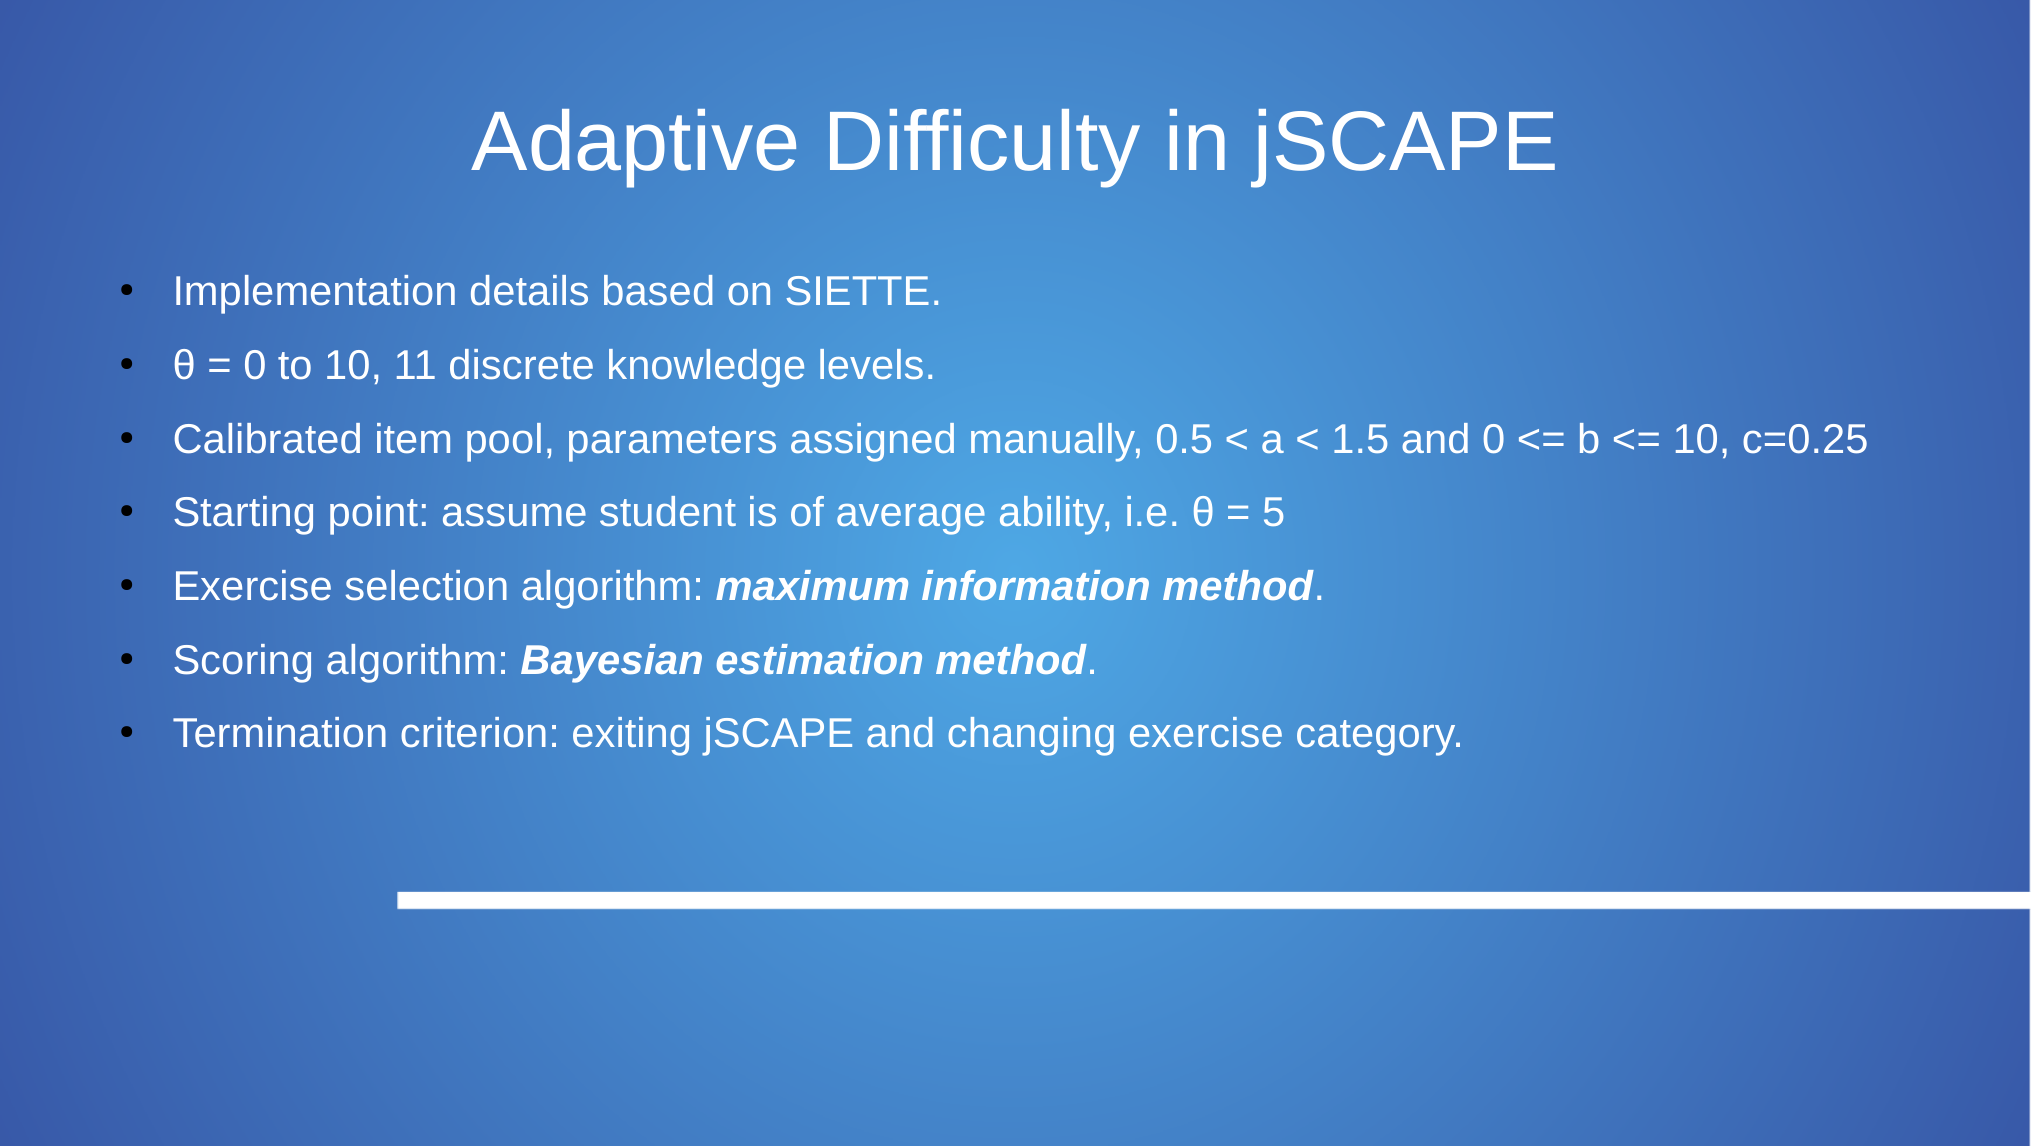

# Adaptive Difficulty in jSCAPE
Implementation details based on SIETTE.
θ = 0 to 10, 11 discrete knowledge levels.
Calibrated item pool, parameters assigned manually, 0.5 < a < 1.5 and 0 <= b <= 10, c=0.25
Starting point: assume student is of average ability, i.e. θ = 5
Exercise selection algorithm: maximum information method.
Scoring algorithm: Bayesian estimation method.
Termination criterion: exiting jSCAPE and changing exercise category.